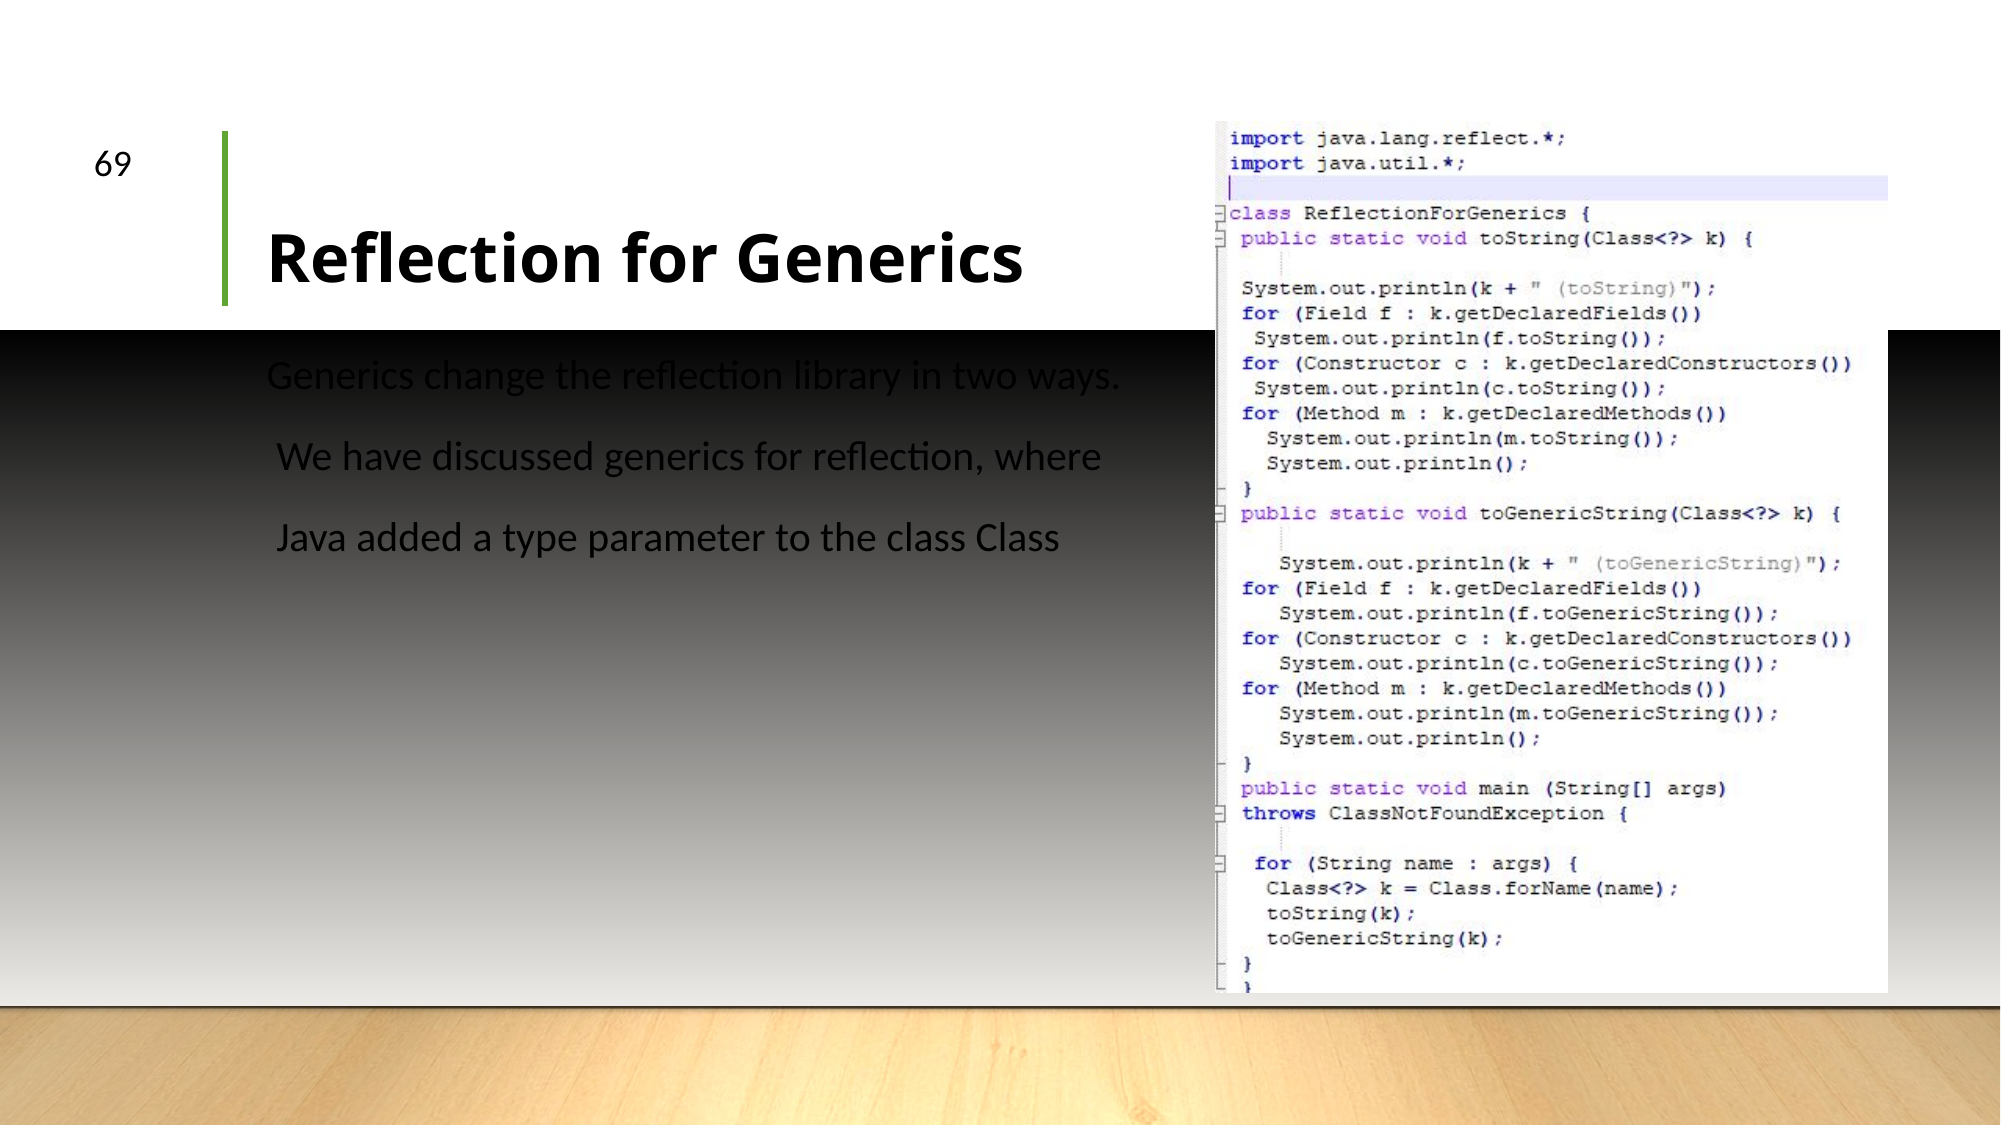

# Reflection for Generics
Generics change the reflection library in two ways.
 We have discussed generics for reflection, where
 Java added a type parameter to the class Class